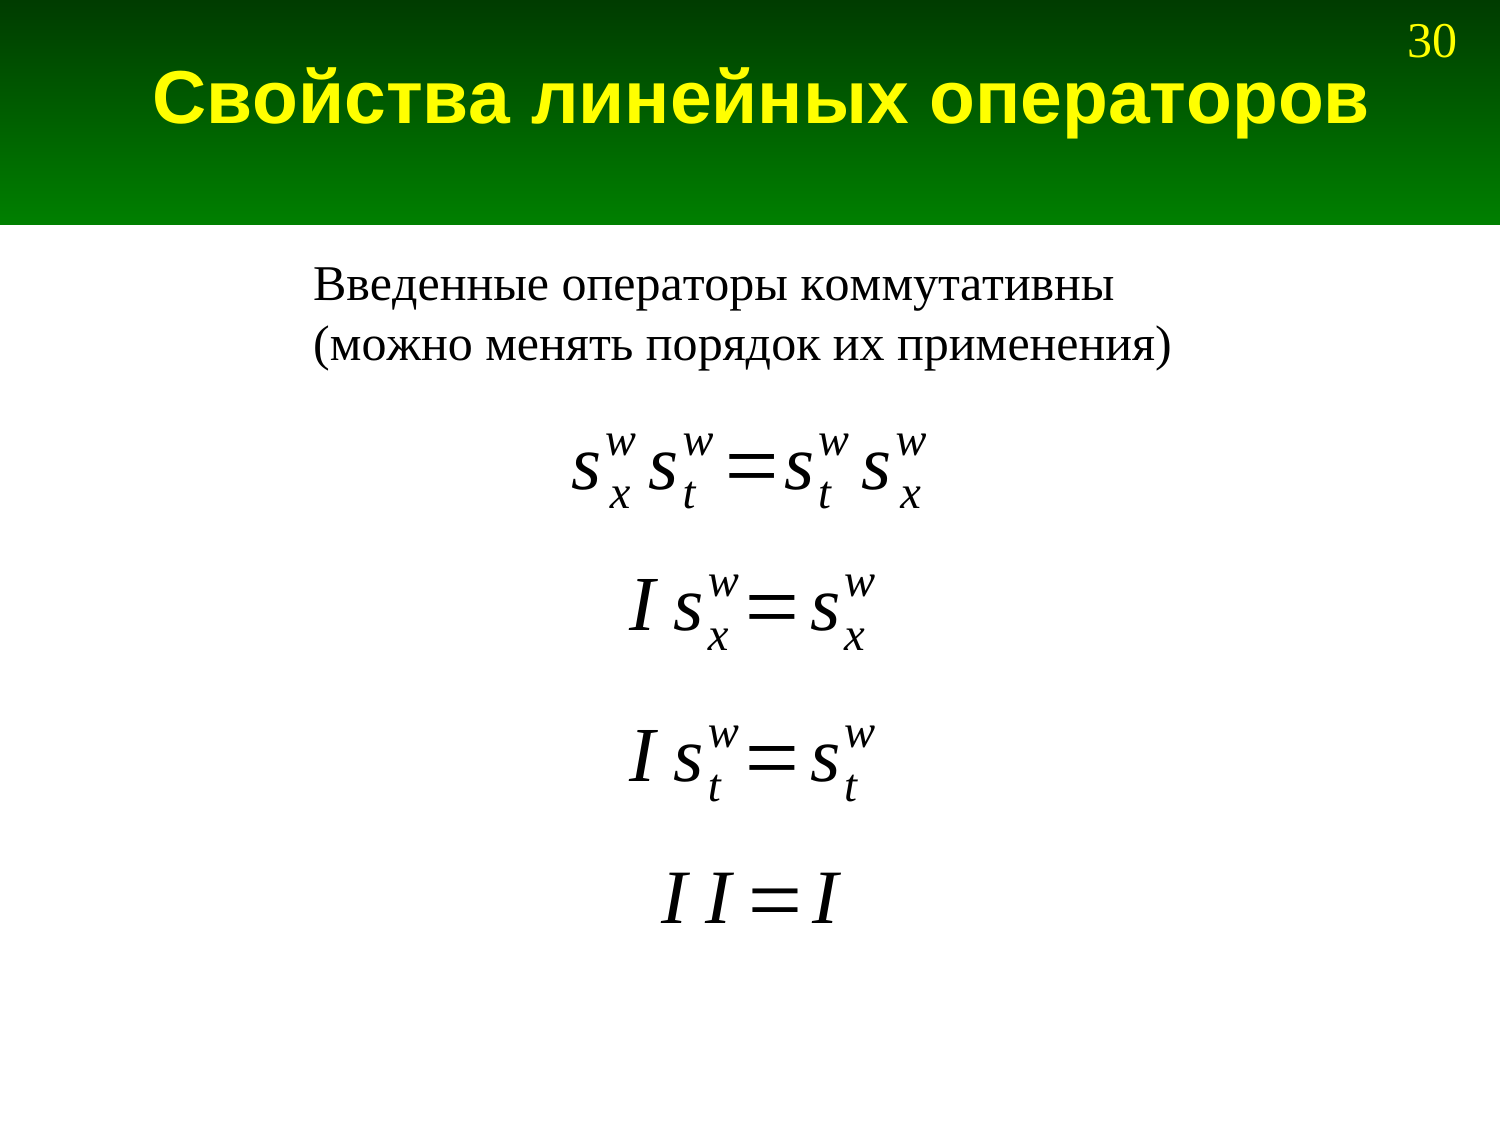

# Свойства линейных операторов
Введенные операторы коммутативны
(можно менять порядок их применения)